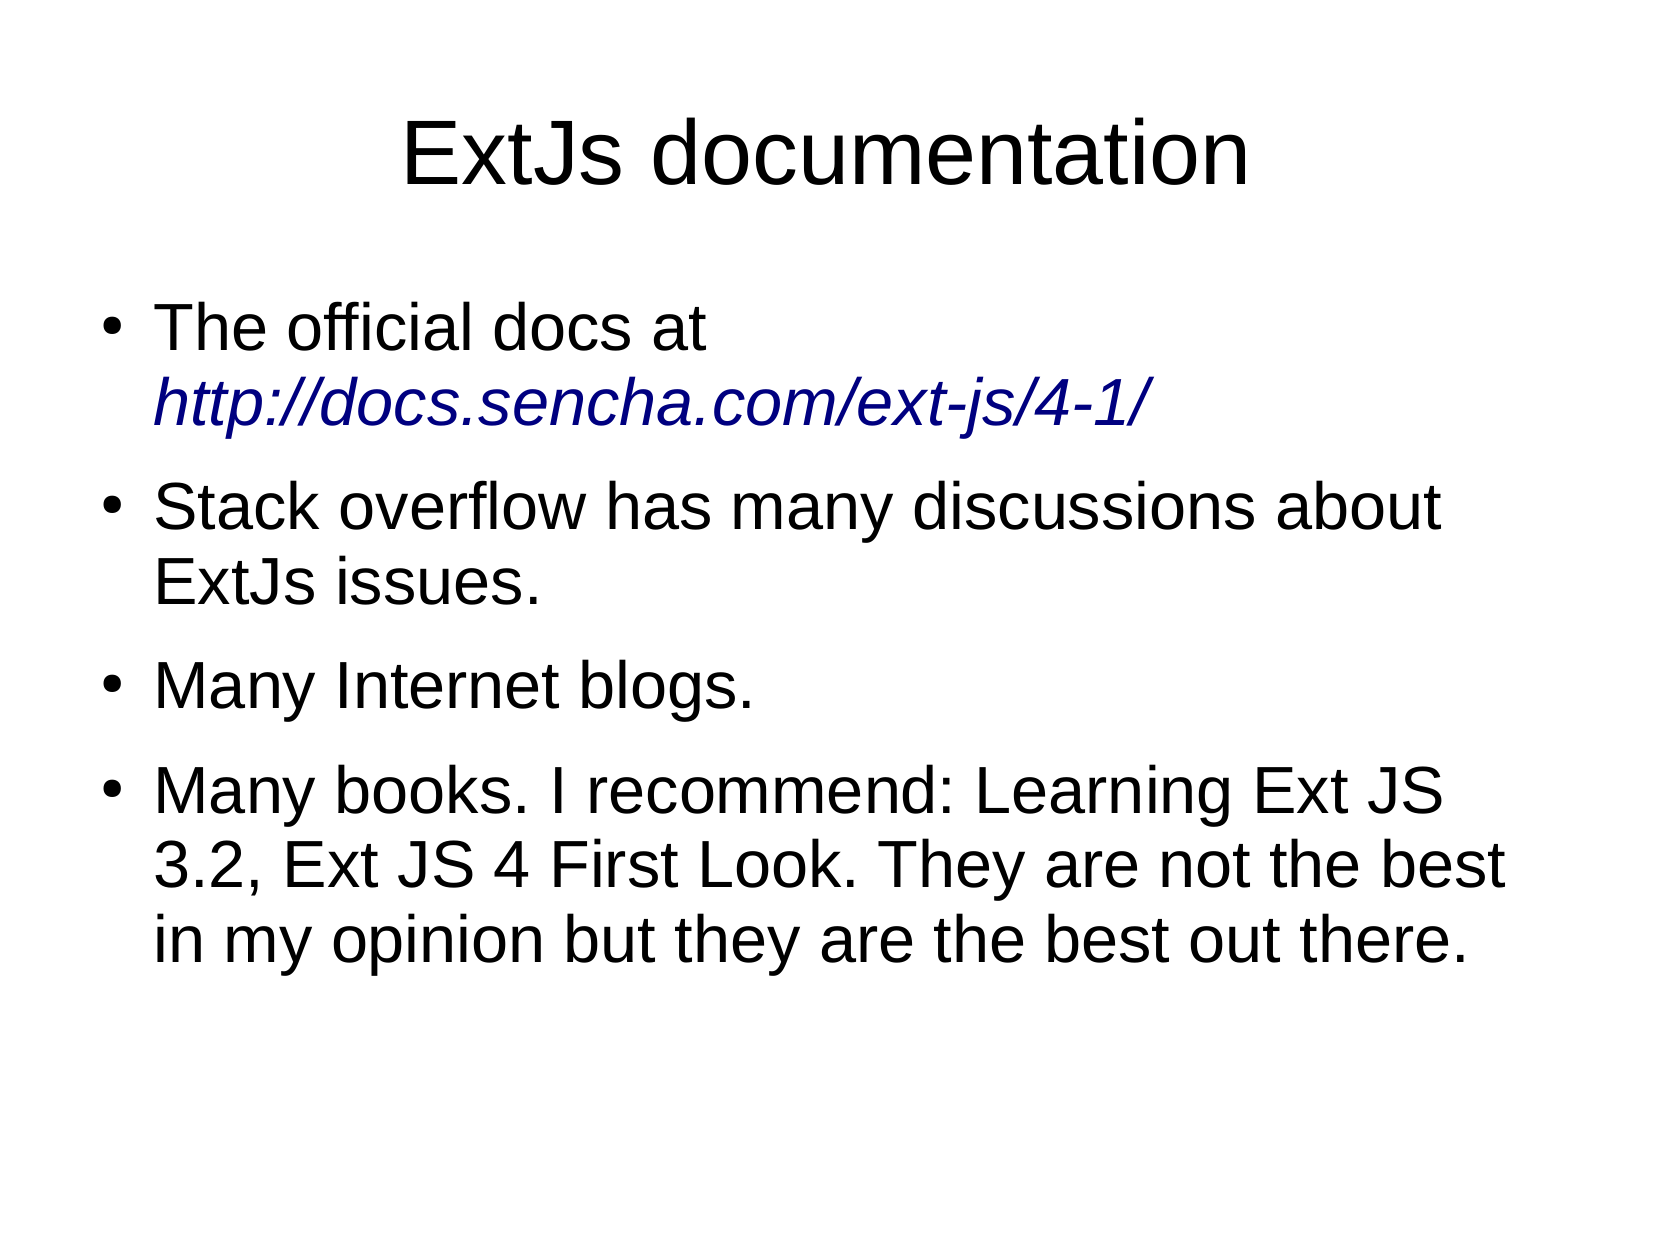

# ExtJs documentation
The official docs at http://docs.sencha.com/ext-js/4-1/
Stack overflow has many discussions about ExtJs issues.
Many Internet blogs.
Many books. I recommend: Learning Ext JS 3.2, Ext JS 4 First Look. They are not the best in my opinion but they are the best out there.